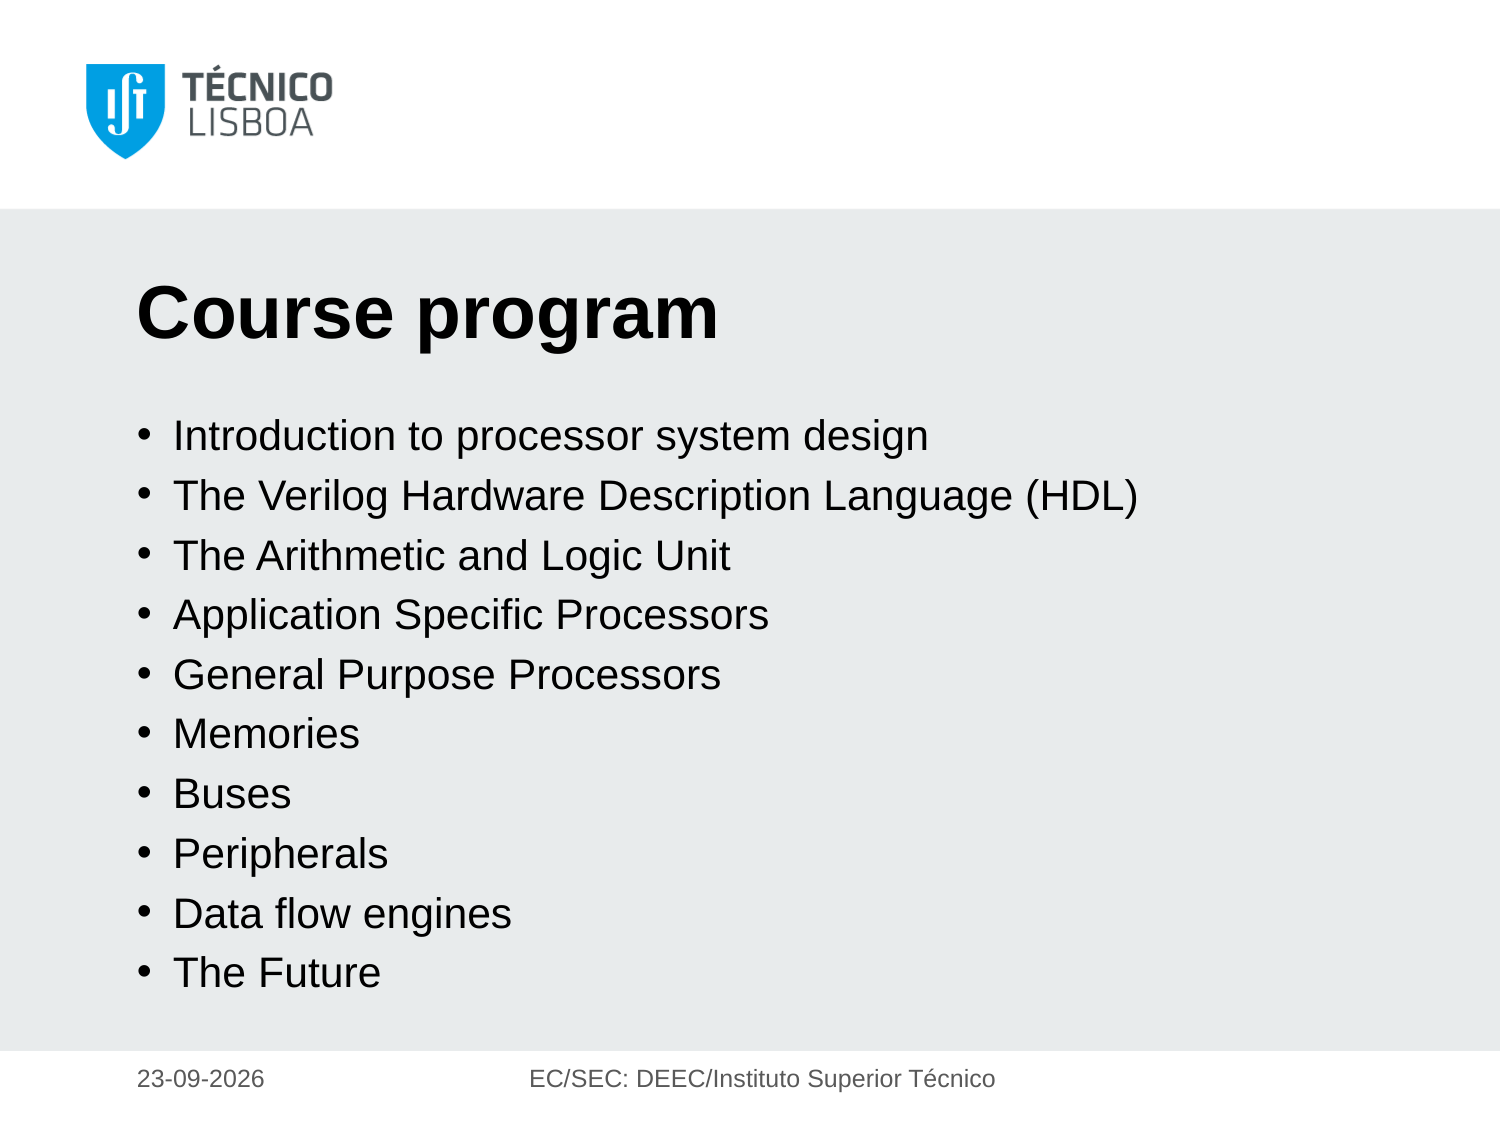

# Course program
Introduction to processor system design
The Verilog Hardware Description Language (HDL)
The Arithmetic and Logic Unit
Application Specific Processors
General Purpose Processors
Memories
Buses
Peripherals
Data flow engines
The Future
EC/SEC: DEEC/Instituto Superior Técnico